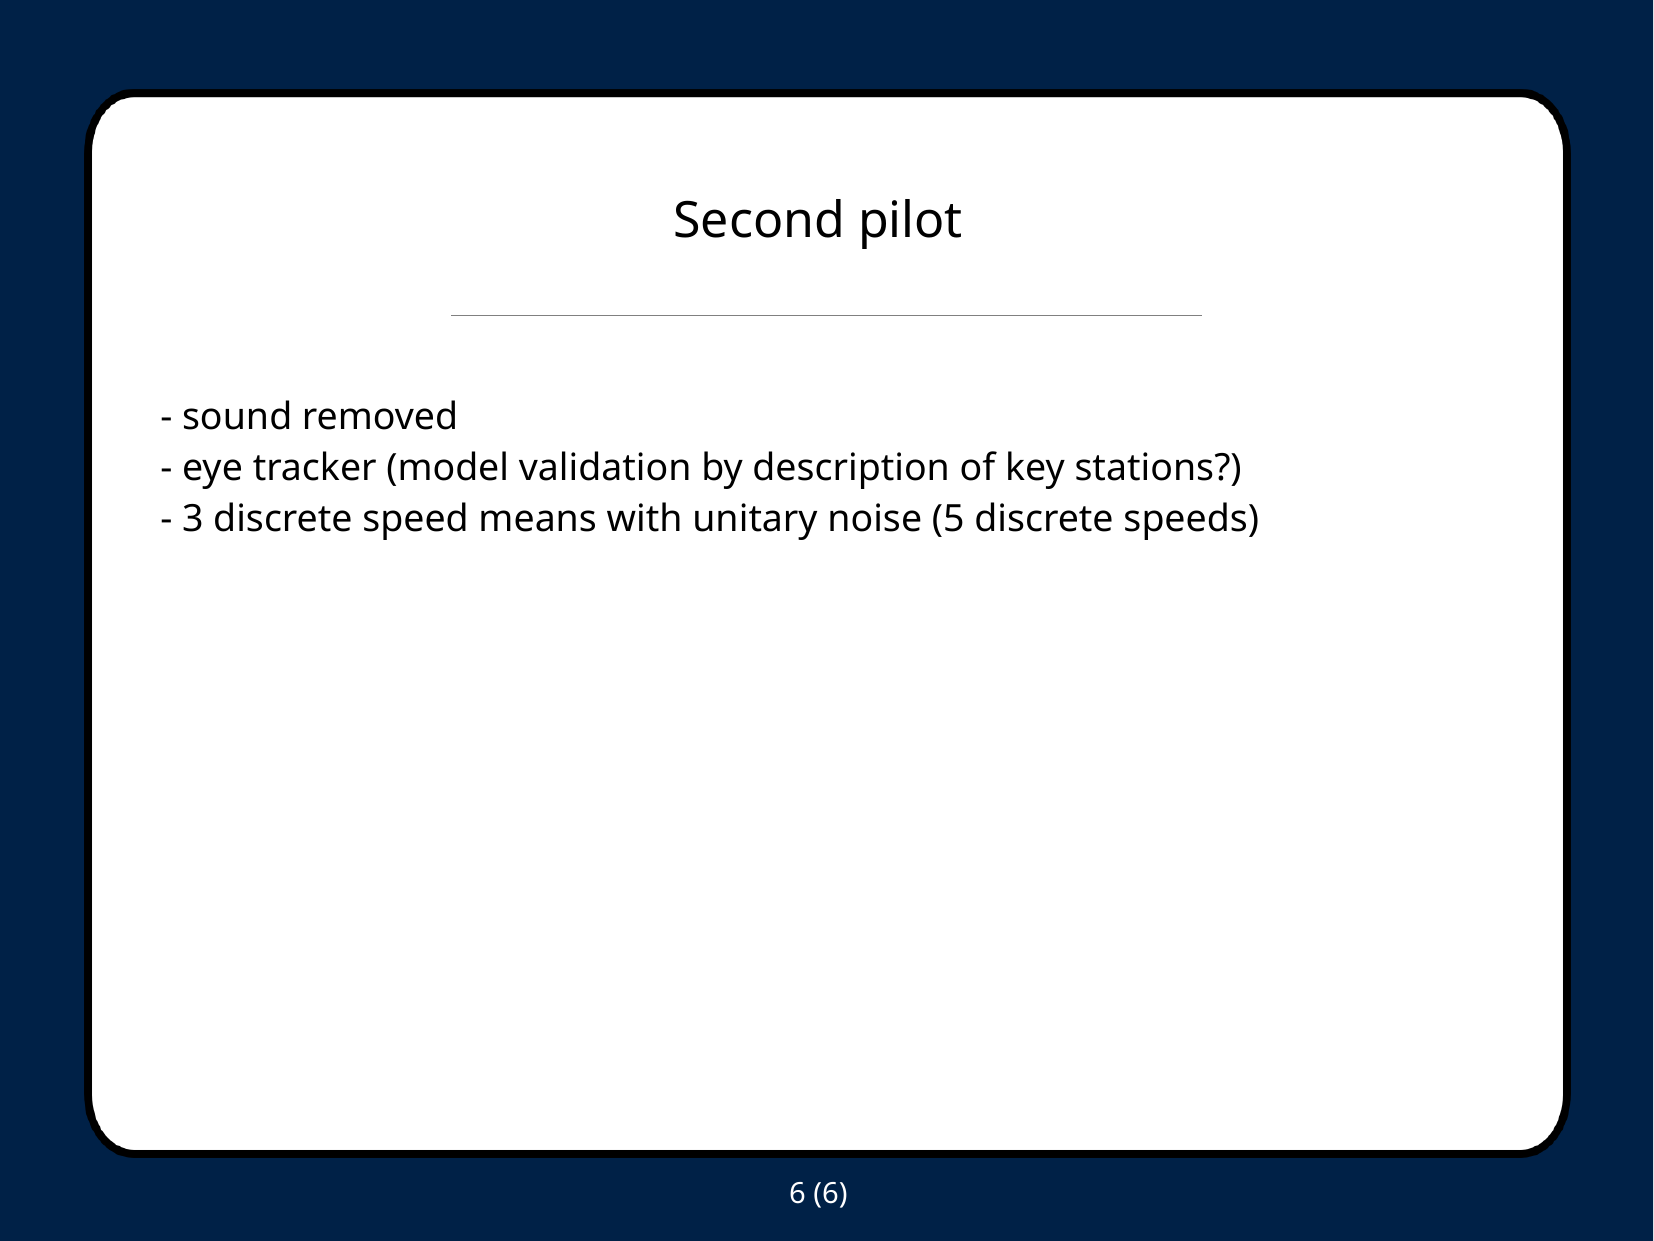

# Second pilot
- sound removed
- eye tracker (model validation by description of key stations?)
- 3 discrete speed means with unitary noise (5 discrete speeds)
6 (6)